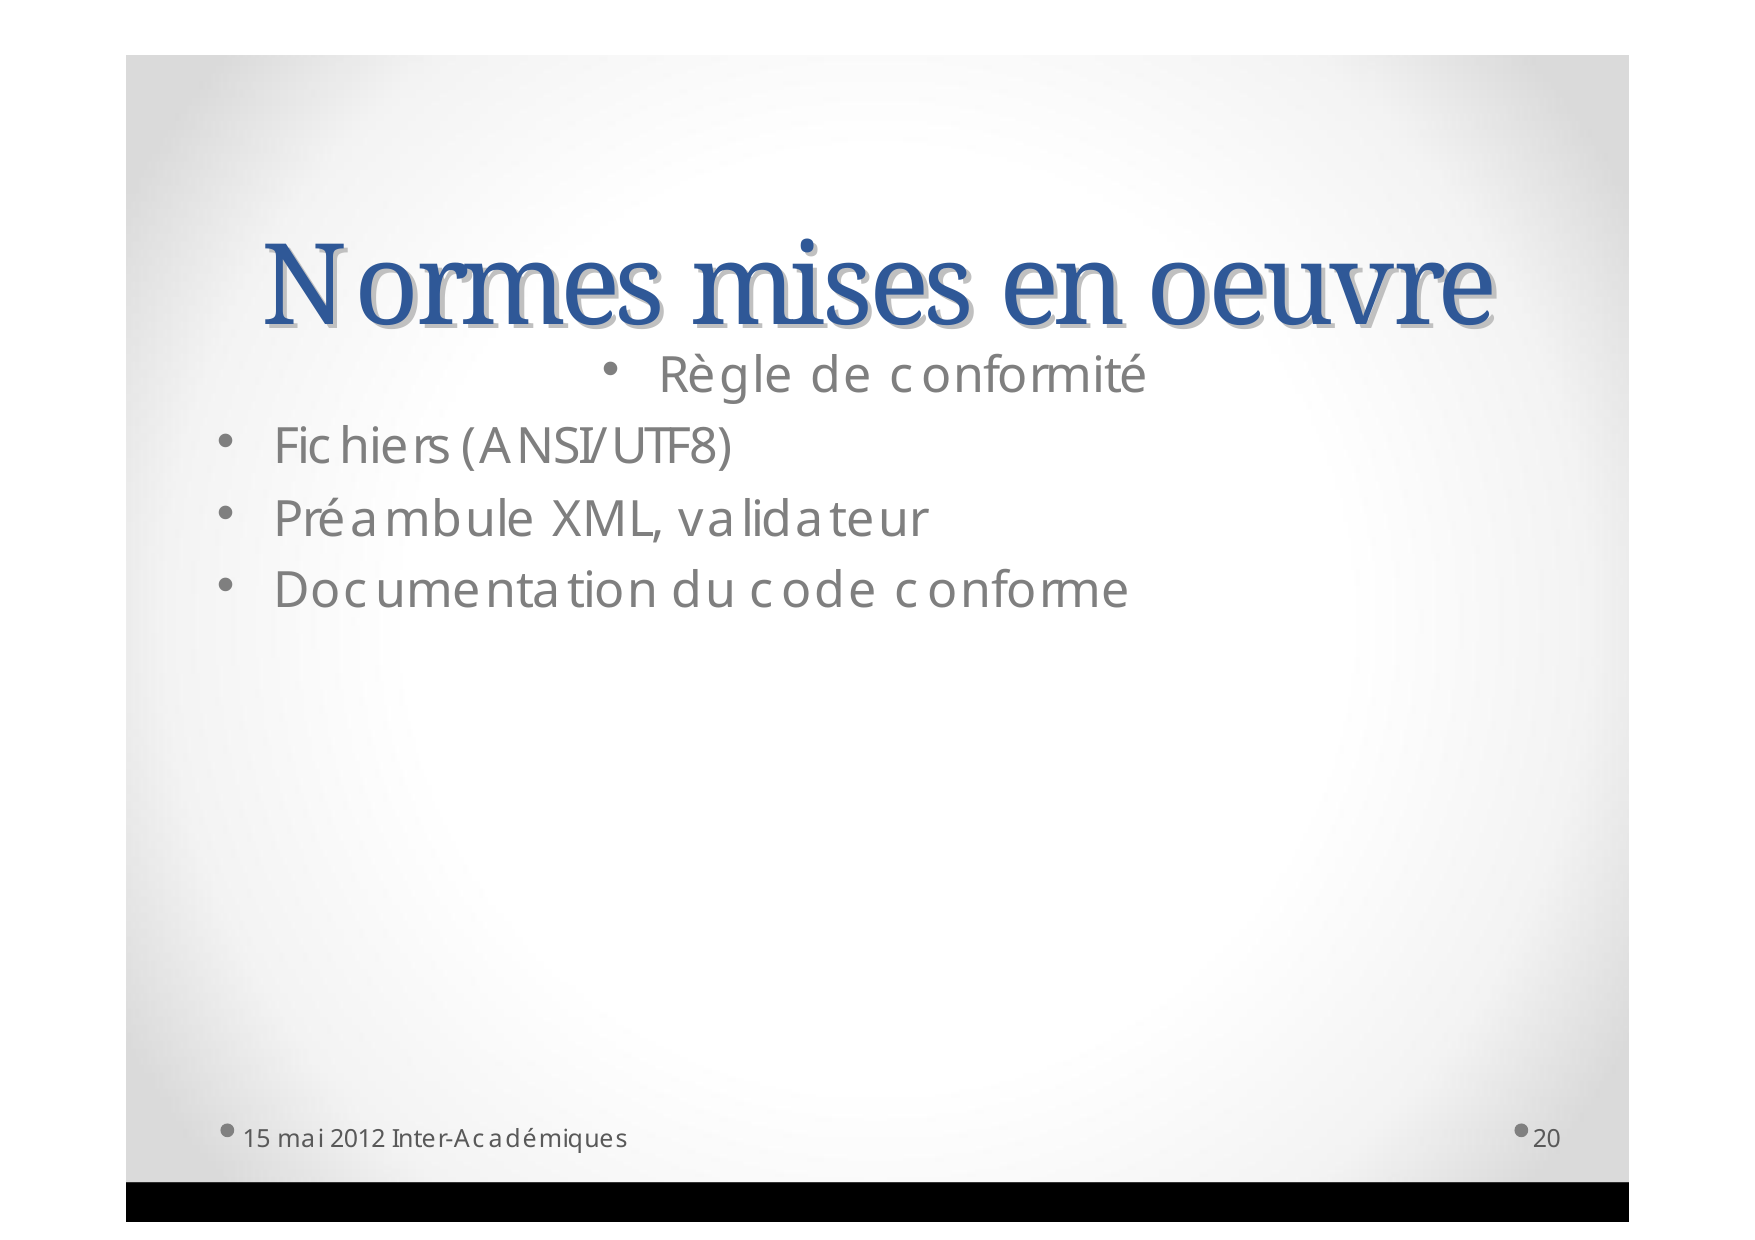

N
o
r
m
e
s
m
i
s
e
s
e
n
o
e
u
v
r
e
N
o
r
m
e
s
m
i
s
e
s
e
n
o
e
u
v
r
e
R
è
g
l
e
d
e
c
o
n
f
o
r
m
i
t
é
•
F
i
c
h
i
e
r
s
(
A
N
S
I
/
U
T
F
8
)
•
P
r
é
a
m
b
u
l
e
X
M
L
,
v
a
l
i
d
a
t
e
u
r
•
D
o
c
u
m
e
n
t
a
t
i
o
n
d
u
c
o
d
e
c
o
n
f
o
r
m
e
•
1
5
m
a
i
2
0
1
2
I
n
t
e
r
-
A
c
a
d
é
m
i
q
u
e
s
2
0